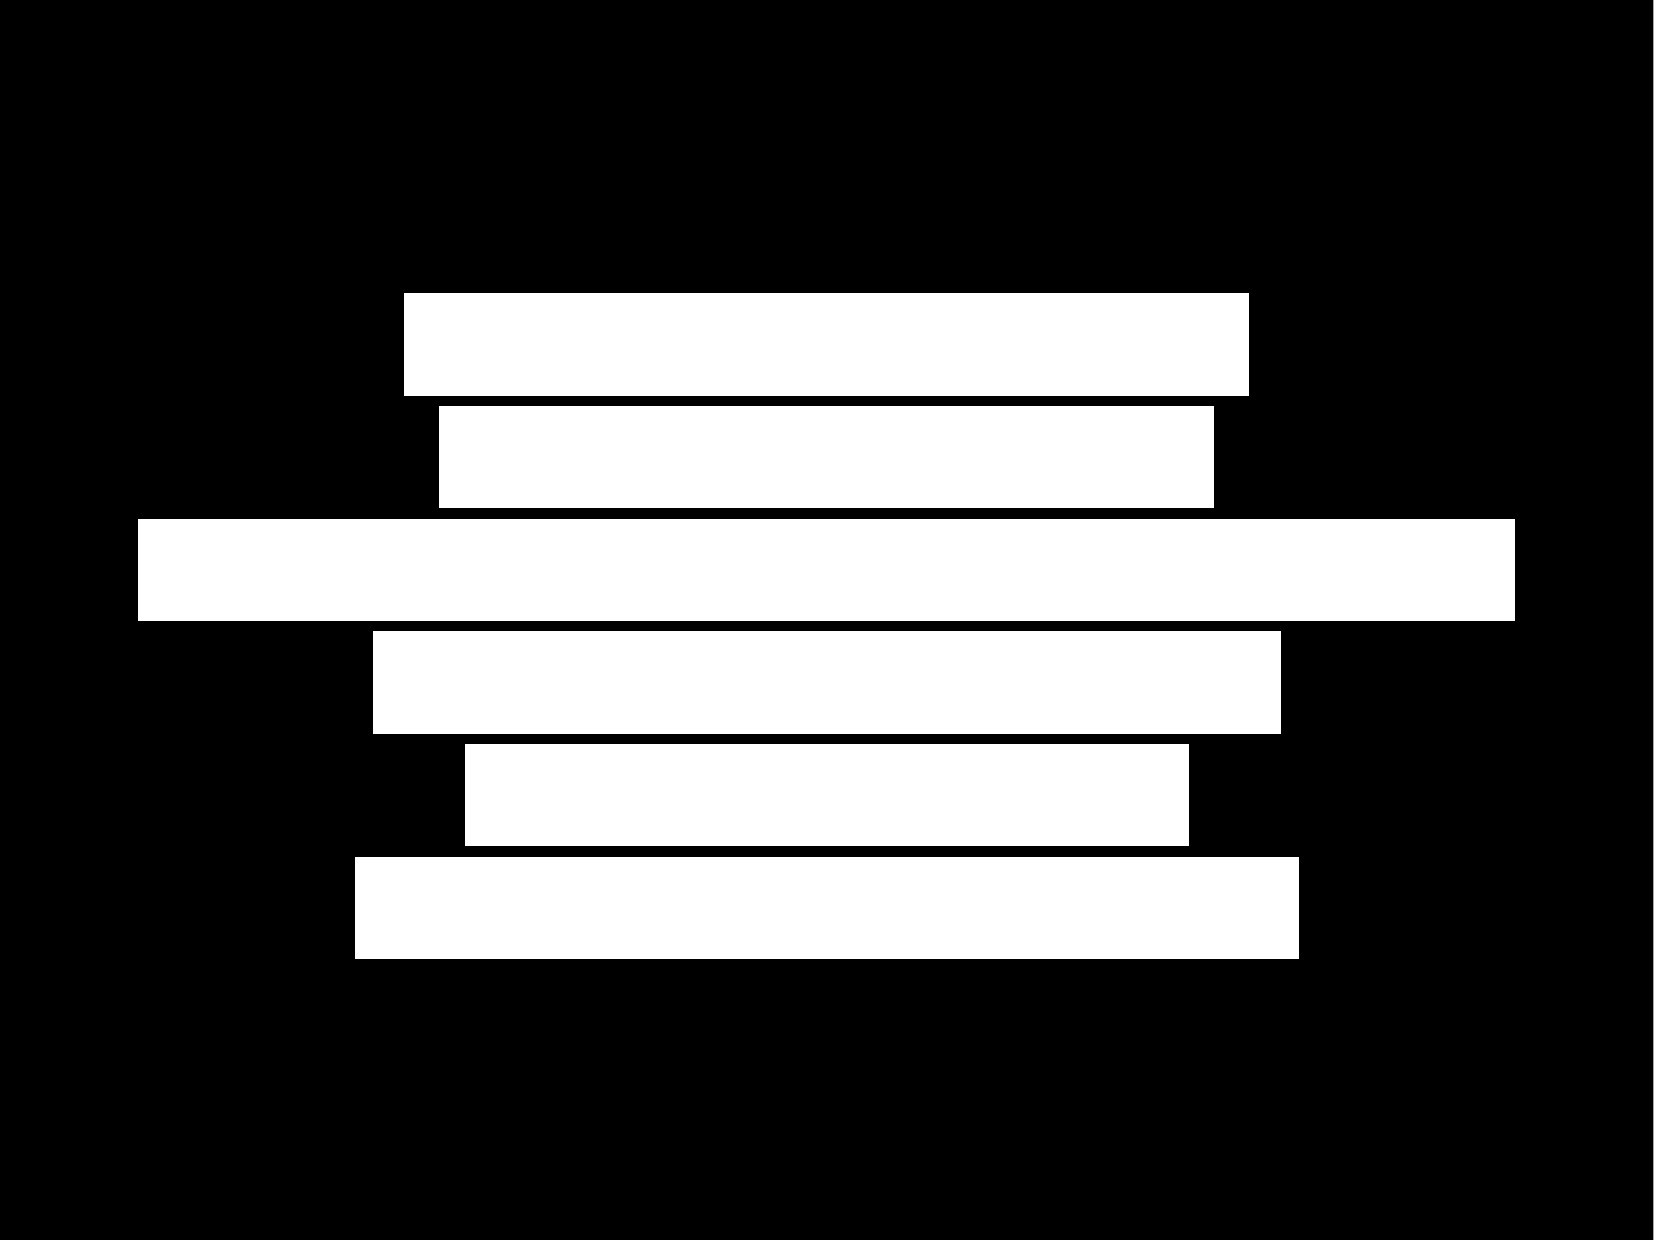

# A Terra estremeceu,
o sepulcro se abriu
E nada vencerá Seu grande amor
Óh morte, onde estás,
O Rei ressuscitou
Ele venceu pra sempre